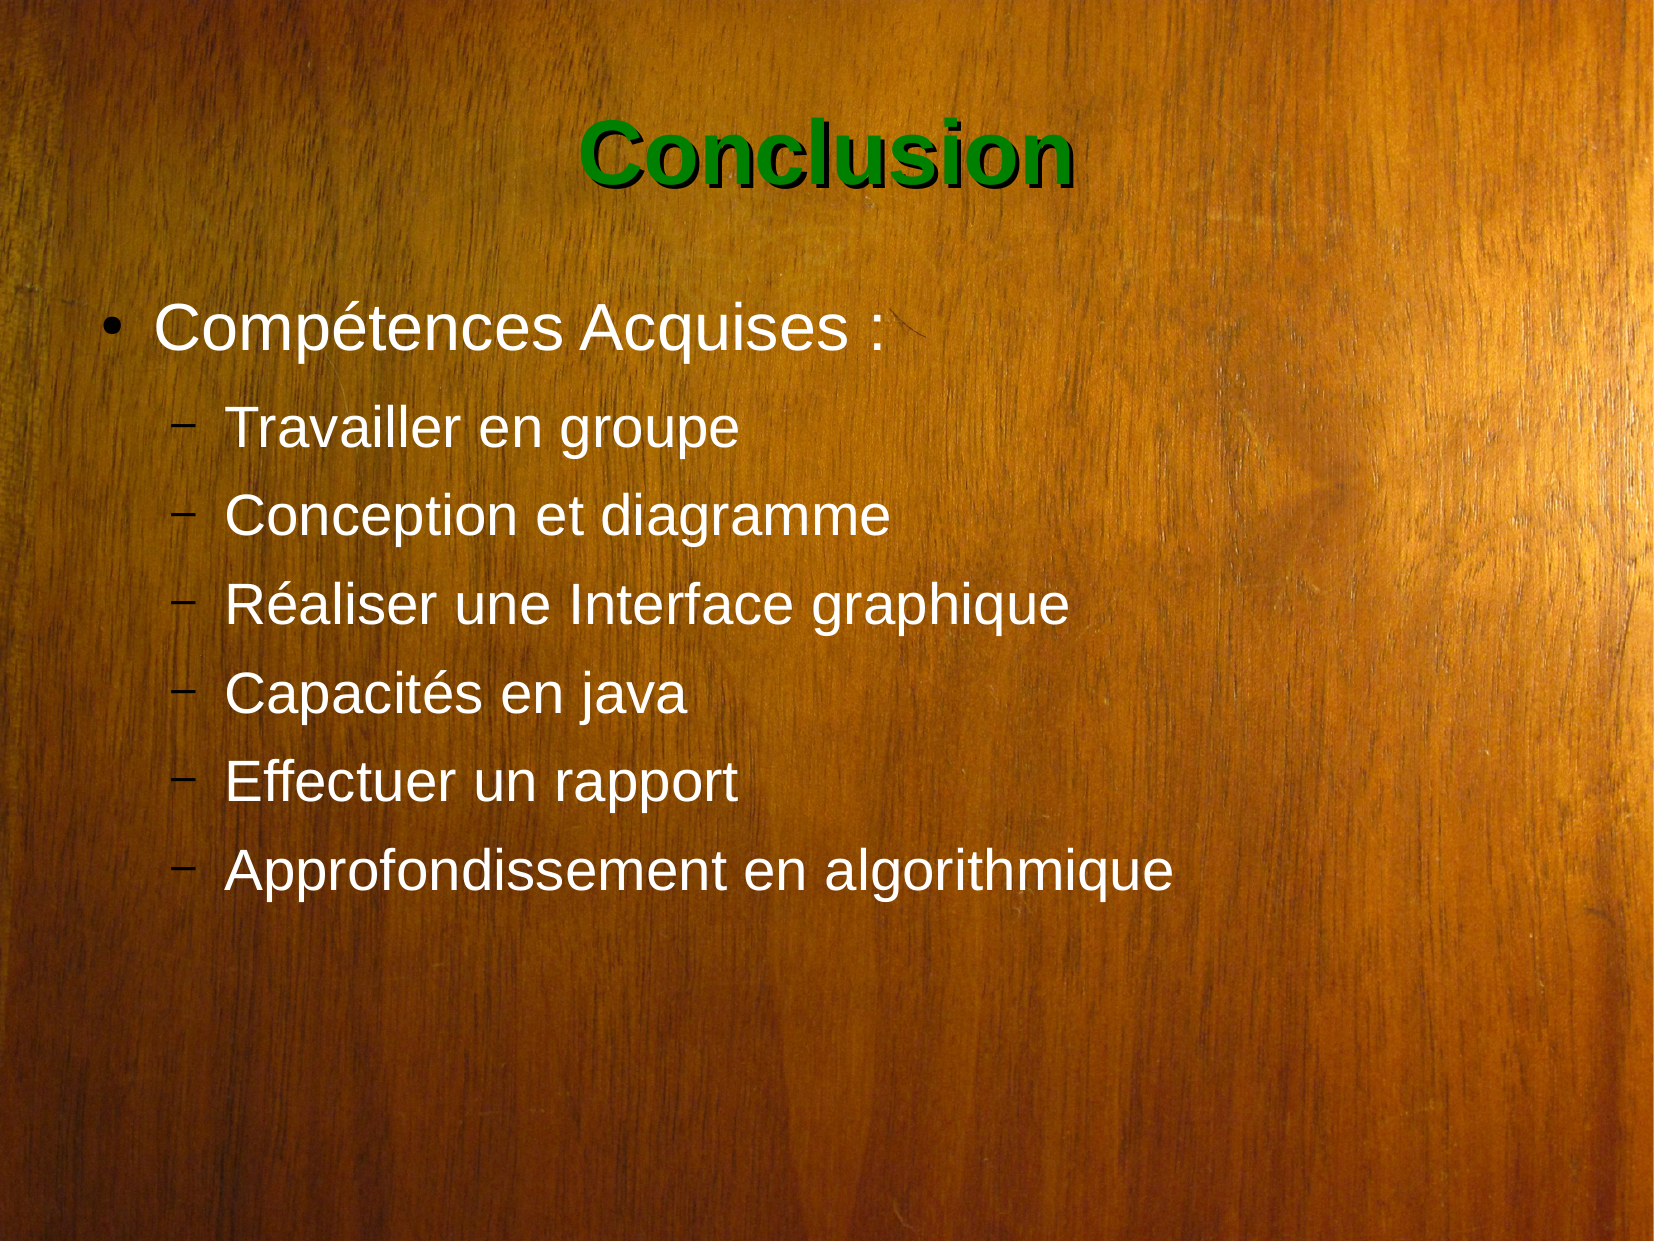

# Conclusion
Compétences Acquises :
Travailler en groupe
Conception et diagramme
Réaliser une Interface graphique
Capacités en java
Effectuer un rapport
Approfondissement en algorithmique